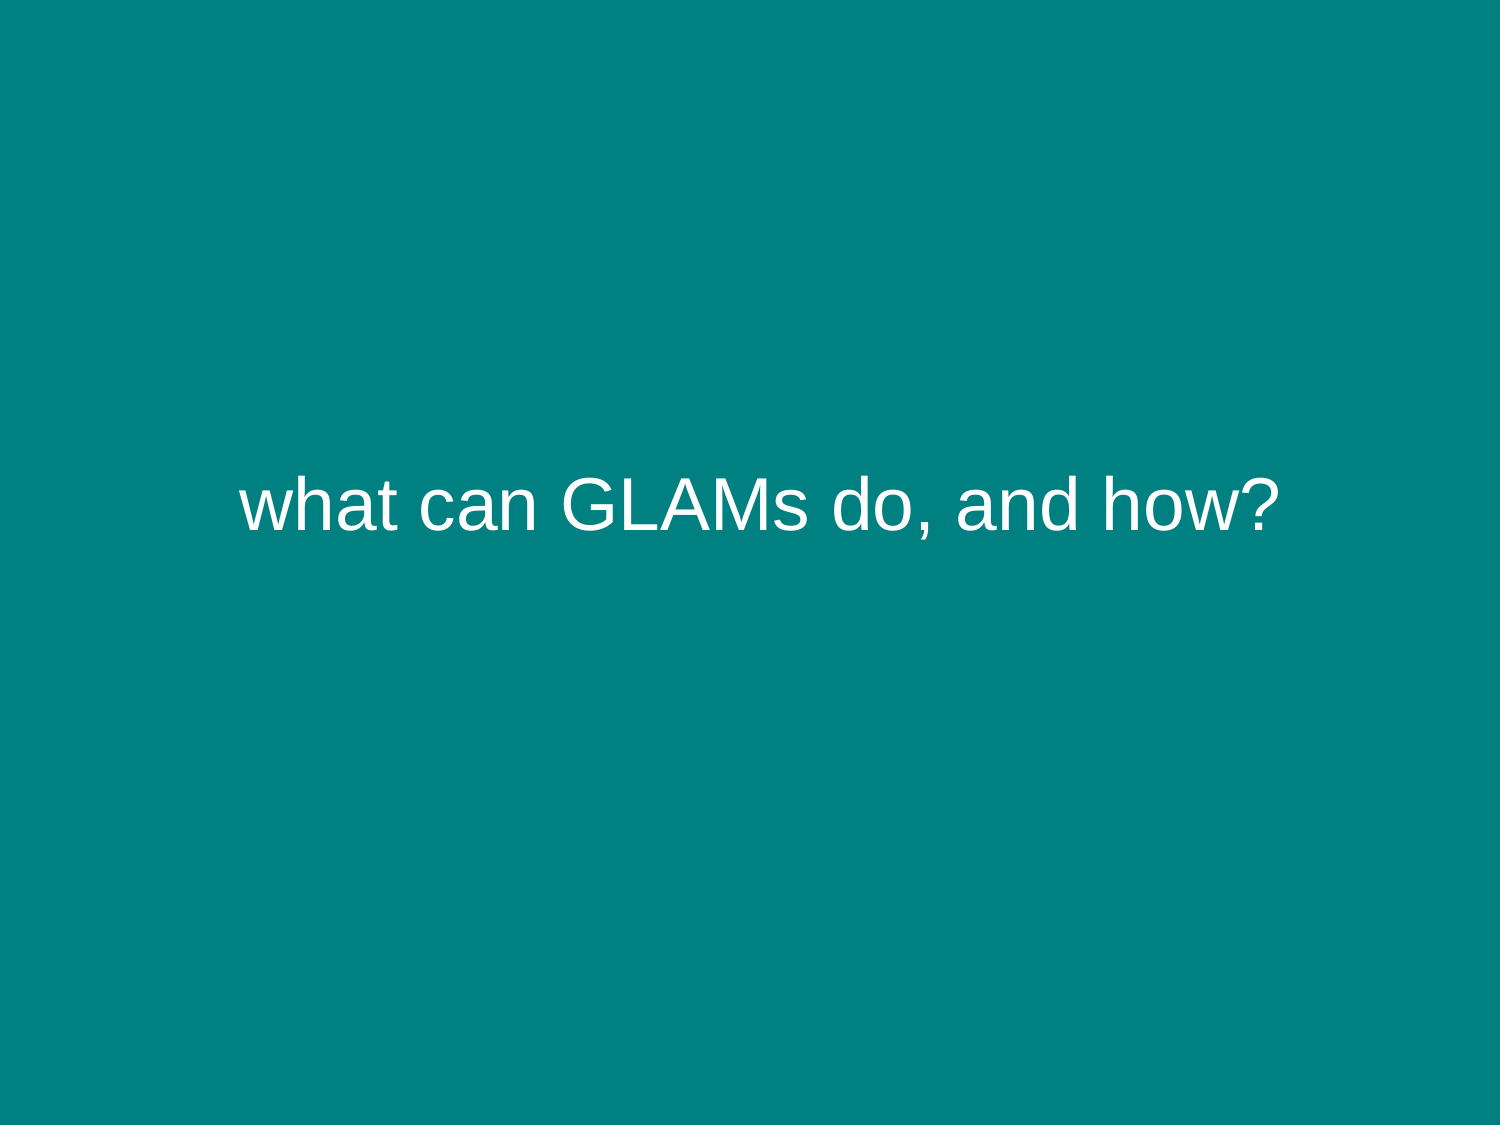

# what can GLAMs do, and how?